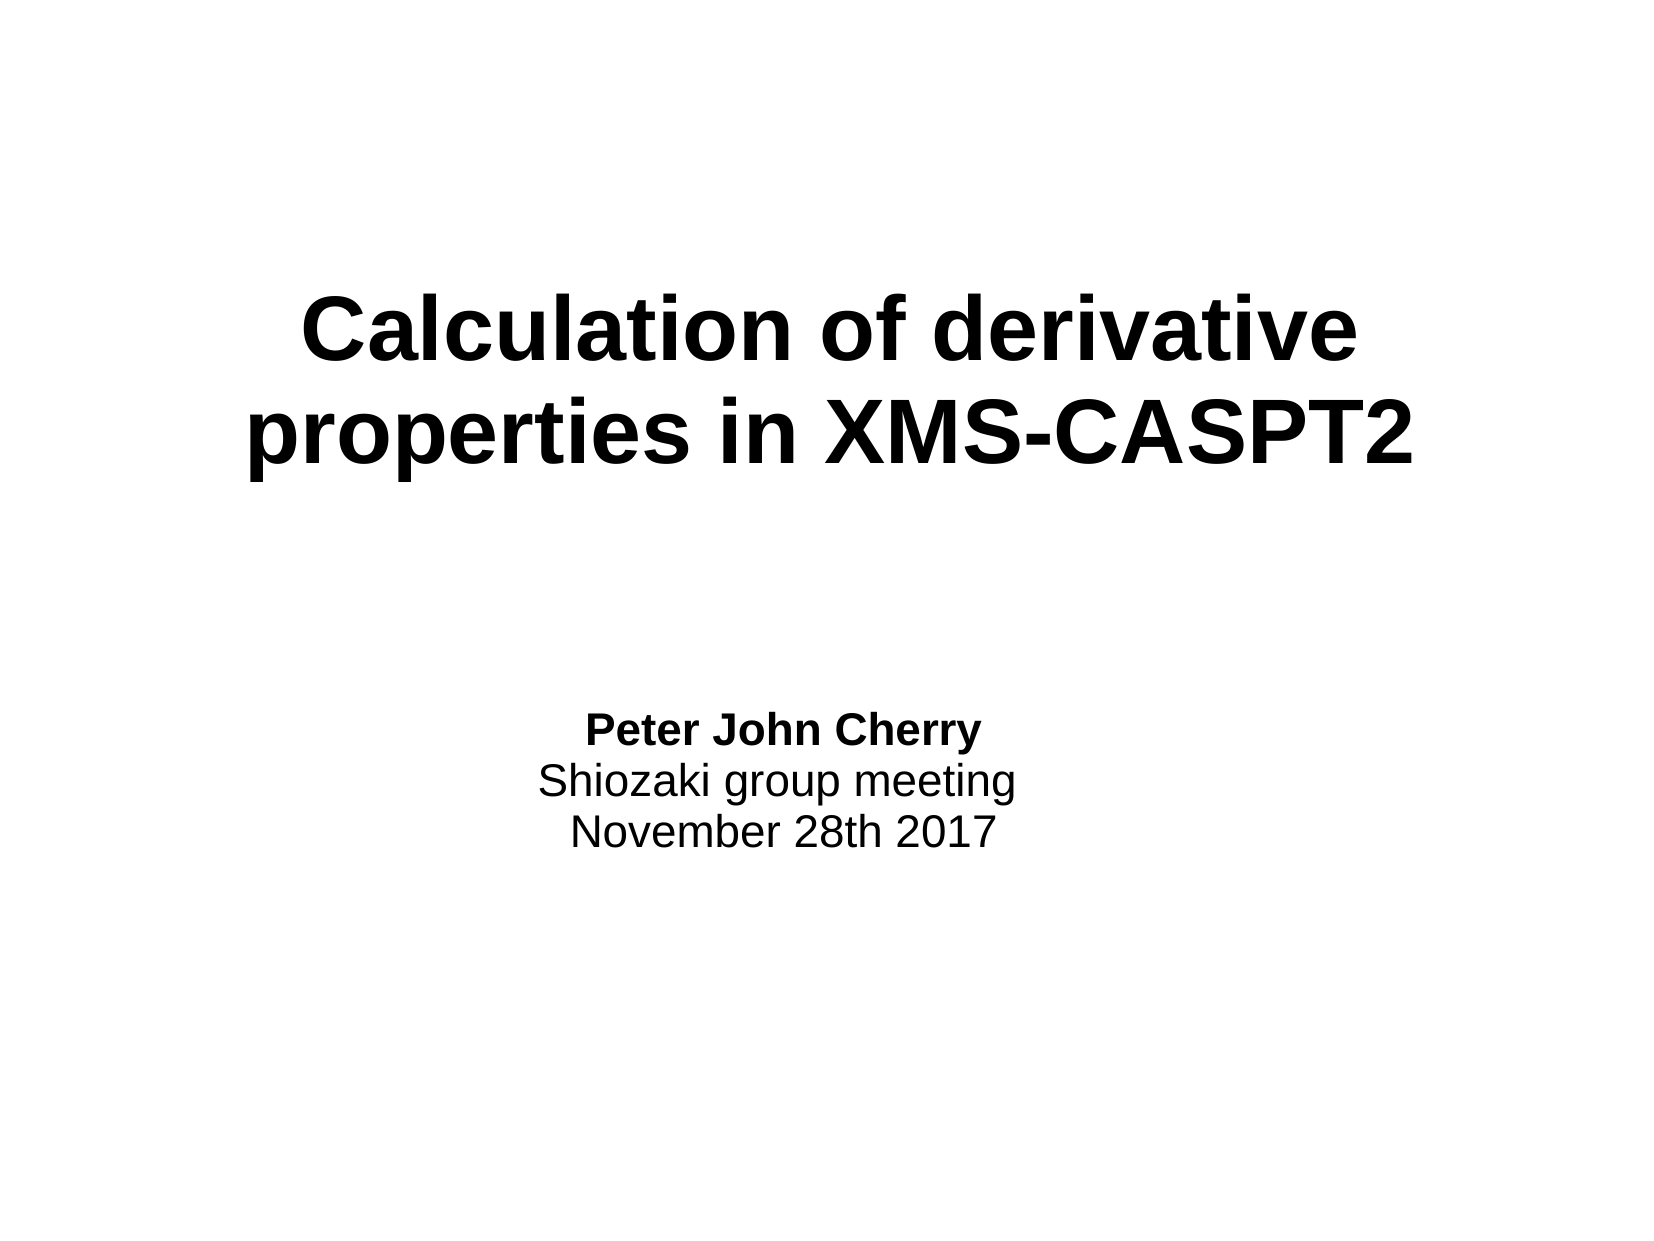

# Calculation of derivative properties in XMS-CASPT2
Peter John Cherry
Shiozaki group meeting
November 28th 2017